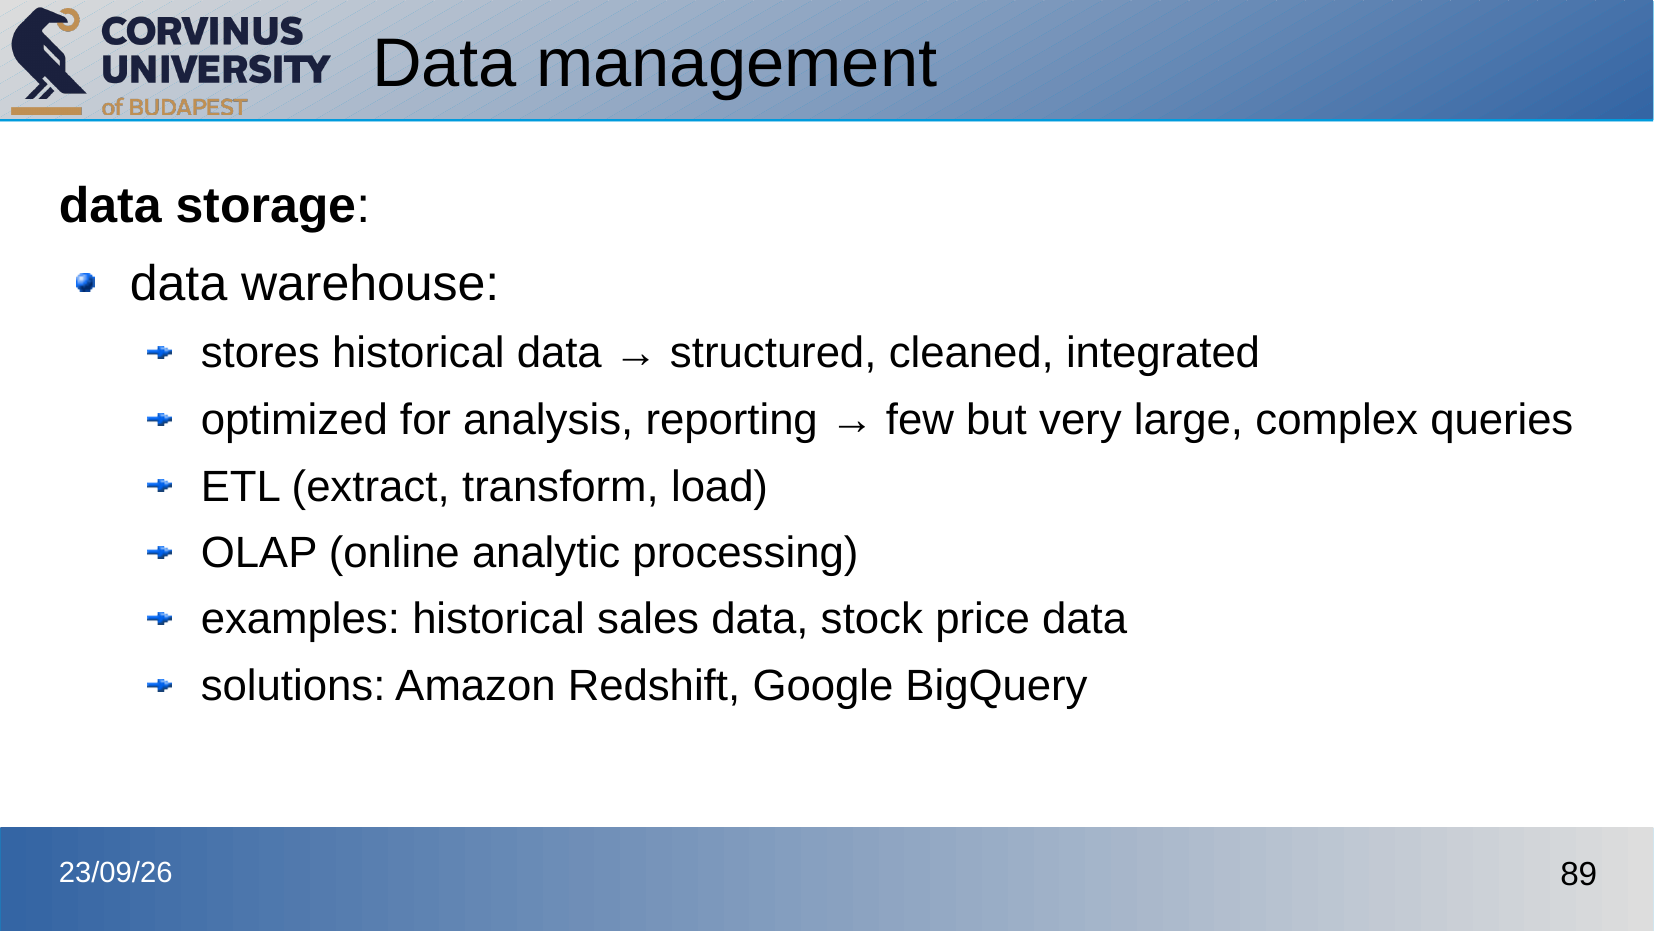

# Data management
data storage:
data warehouse:
stores historical data → structured, cleaned, integrated
optimized for analysis, reporting → few but very large, complex queries
ETL (extract, transform, load)
OLAP (online analytic processing)
examples: historical sales data, stock price data
solutions: Amazon Redshift, Google BigQuery